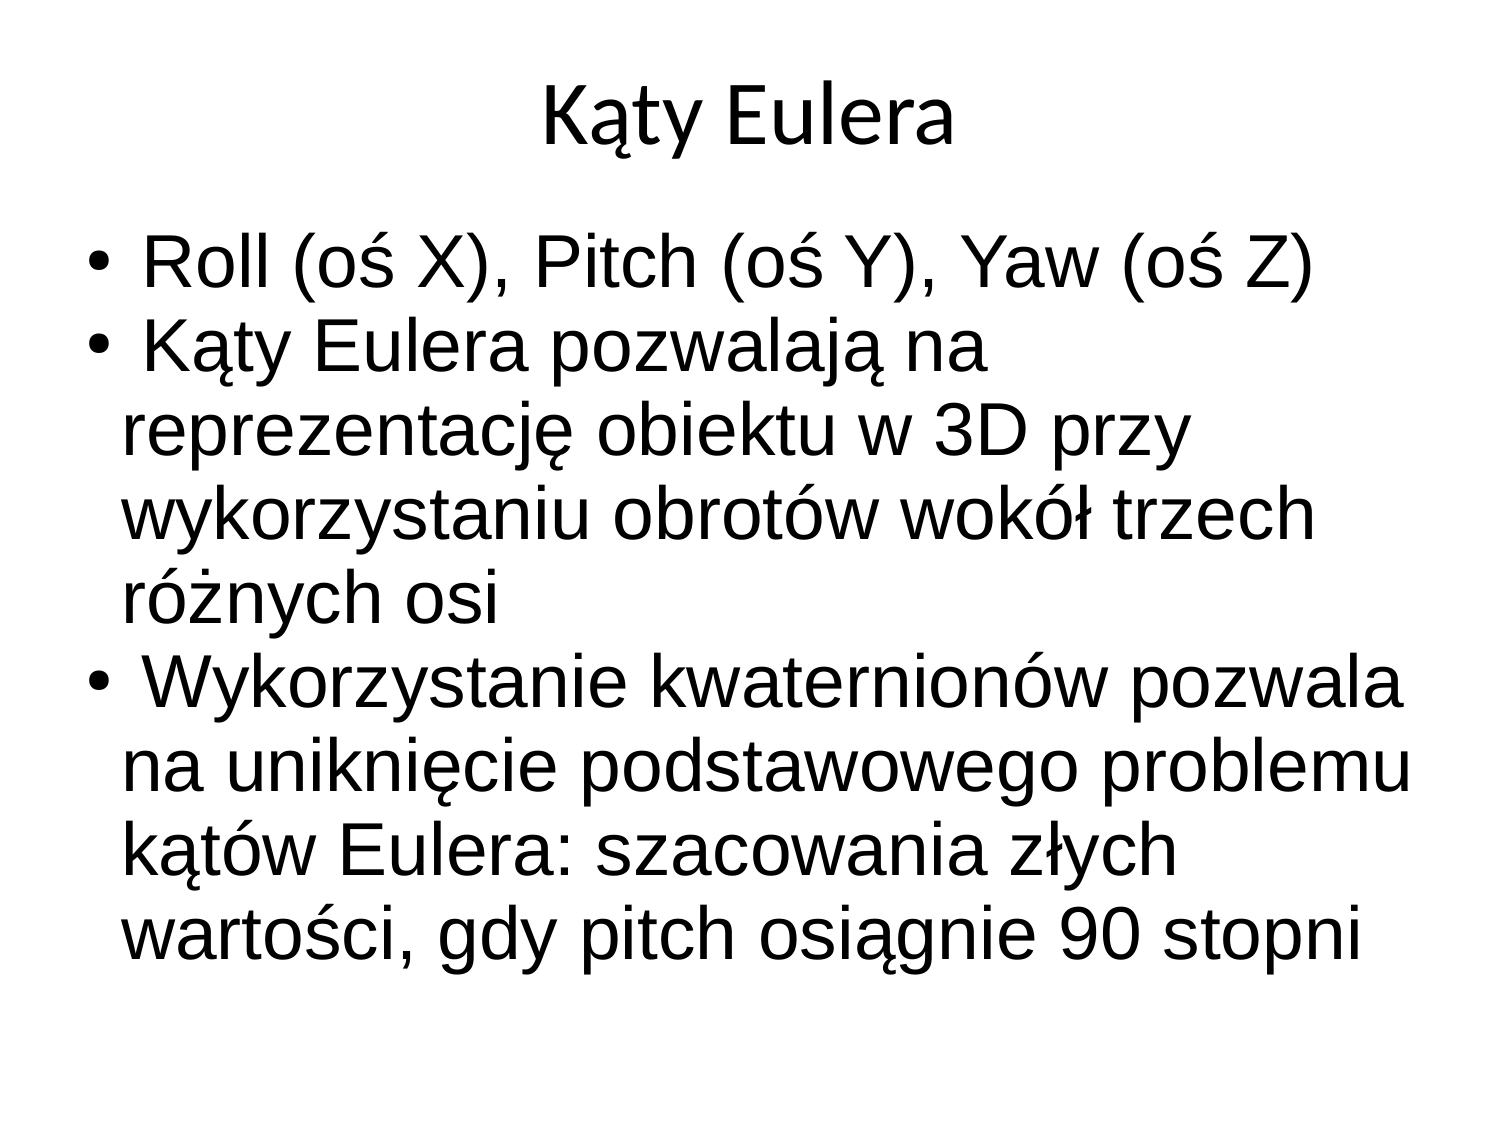

# Kąty Eulera
 Roll (oś X), Pitch (oś Y), Yaw (oś Z)
 Kąty Eulera pozwalają na reprezentację obiektu w 3D przy wykorzystaniu obrotów wokół trzech różnych osi
 Wykorzystanie kwaternionów pozwala na uniknięcie podstawowego problemu kątów Eulera: szacowania złych wartości, gdy pitch osiągnie 90 stopni